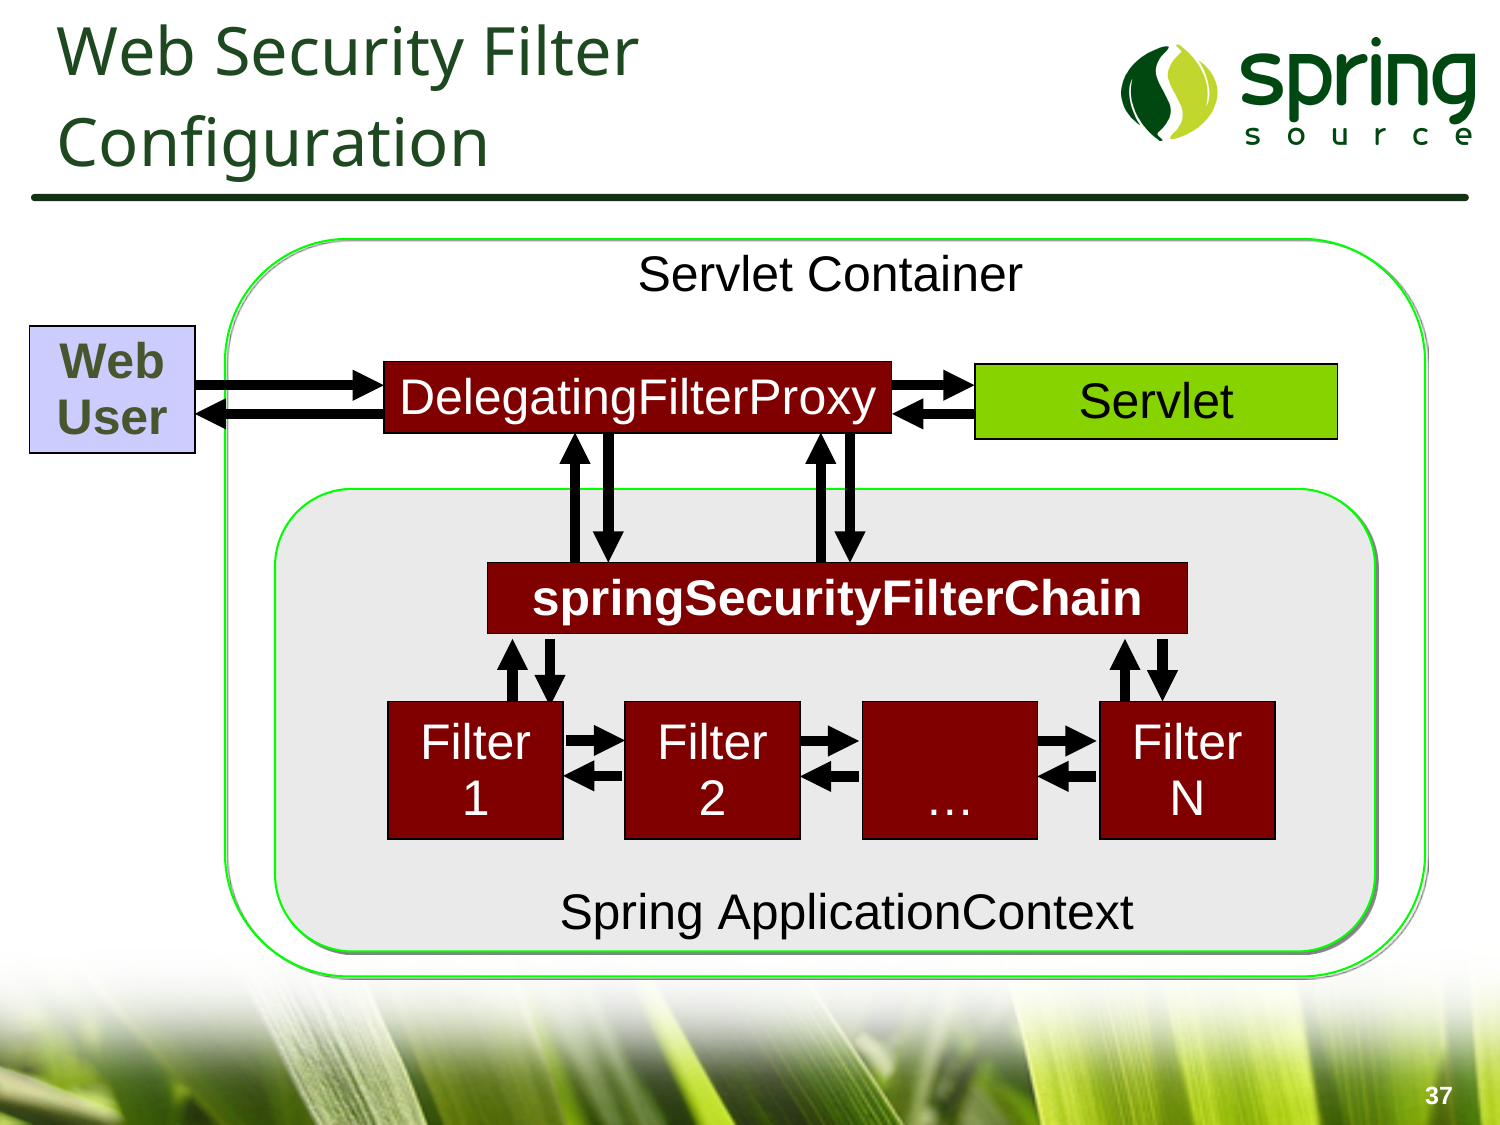

# Web Security Filter Configuration
Servlet Container
Web
User
DelegatingFilterProxy
Servlet
springSecurityFilterChain
Filter
1
Filter
2
…
Filter
N
Spring ApplicationContext